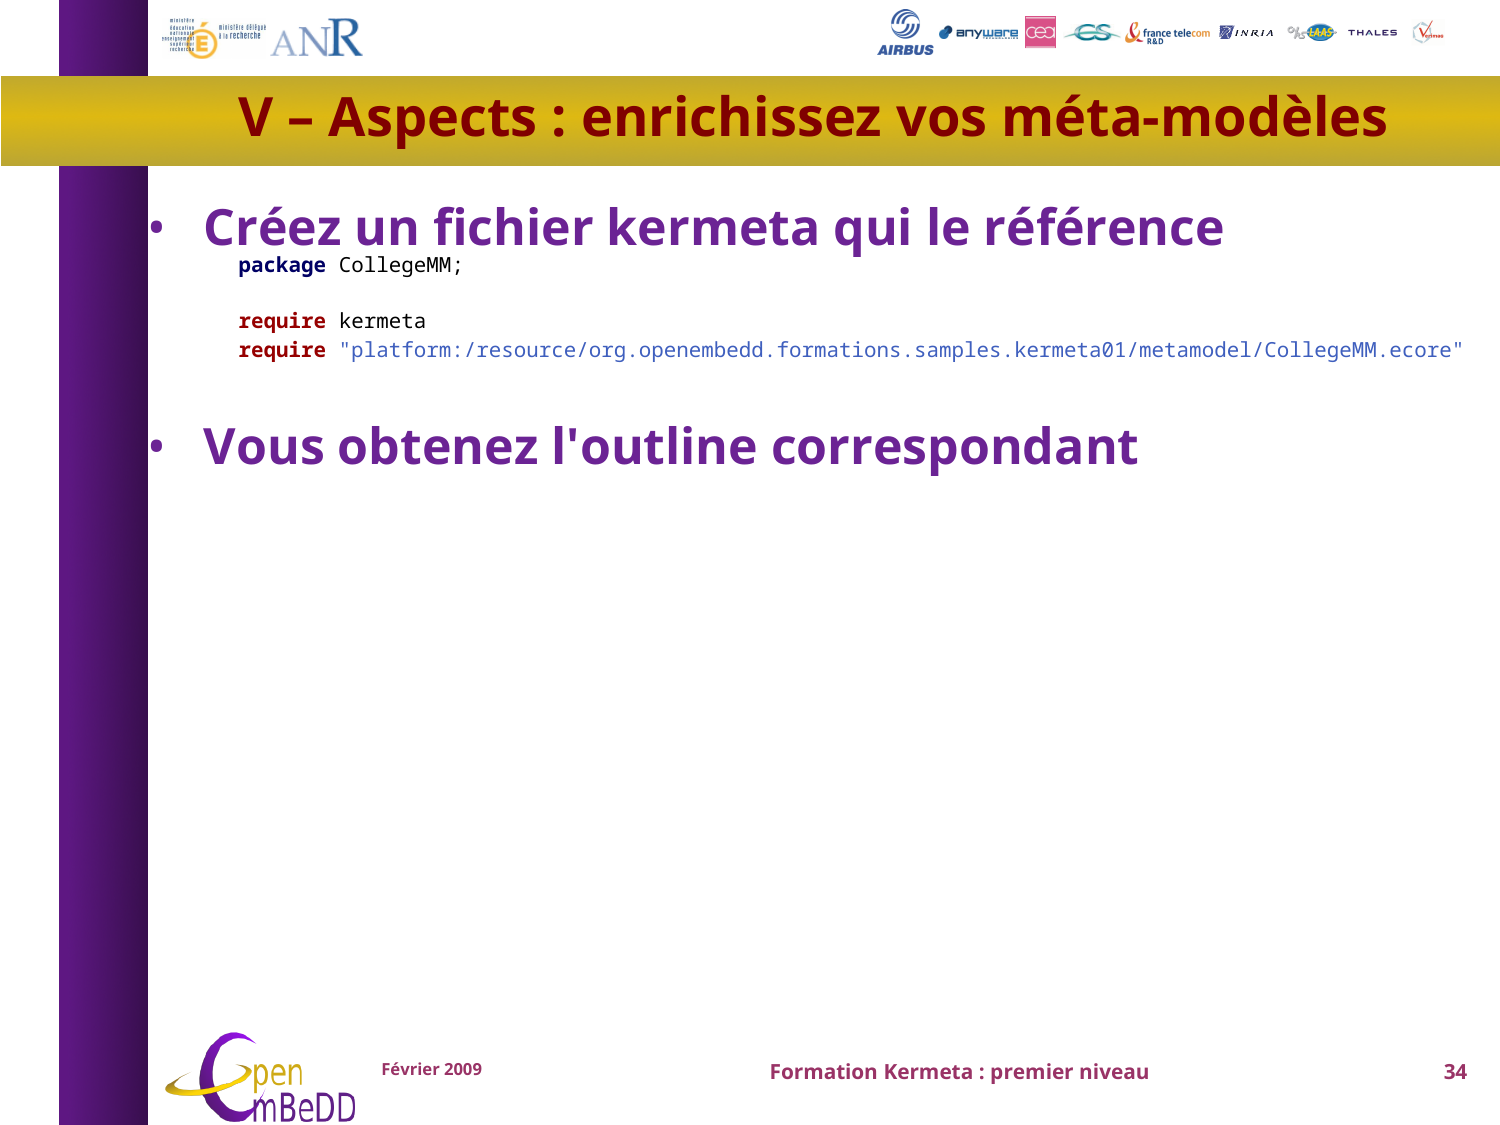

# V – Aspects : enrichissez vos méta-modèles
Créez un fichier kermeta qui le référence
Vous obtenez l'outline correspondant
package CollegeMM;
require kermeta
require "platform:/resource/org.openembedd.formations.samples.kermeta01/metamodel/CollegeMM.ecore"
Pied de page
Pied de page fixe
34